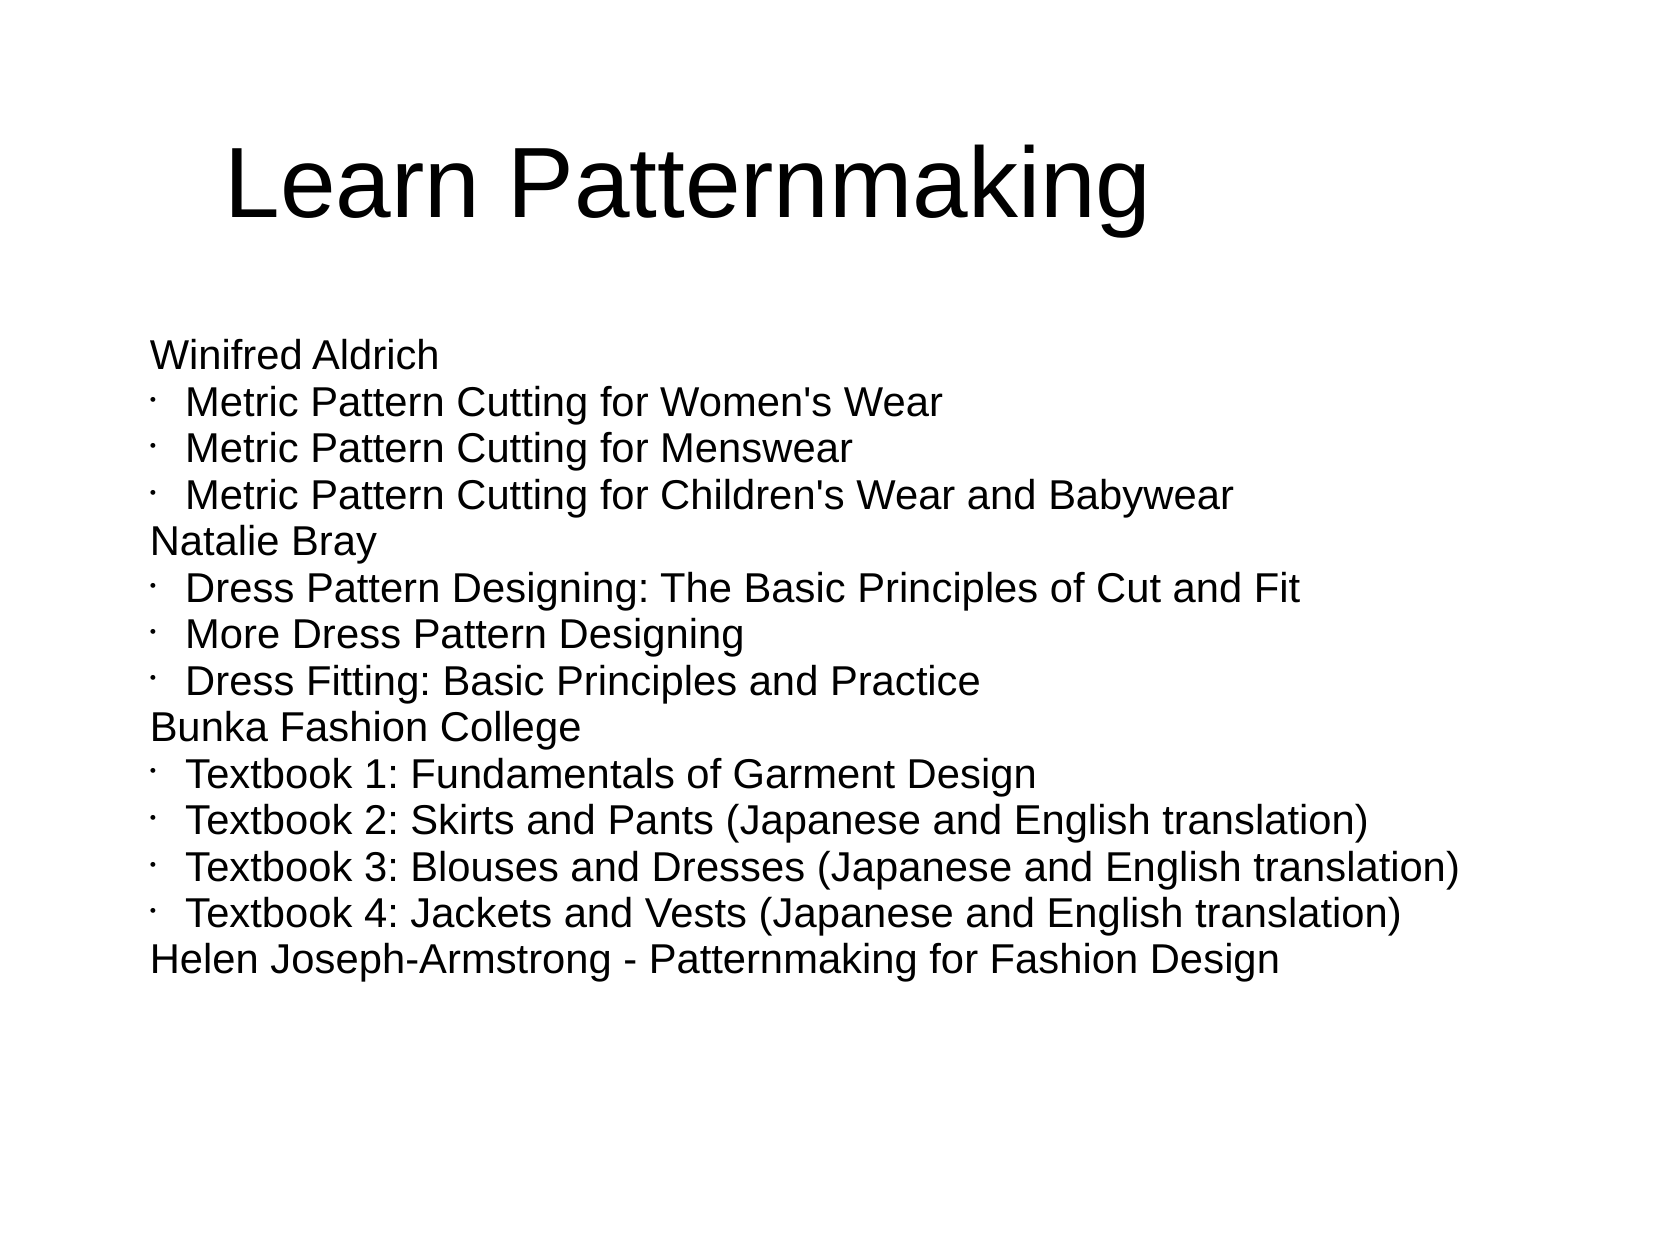

Learn Patternmaking
Winifred Aldrich
Metric Pattern Cutting for Women's Wear
Metric Pattern Cutting for Menswear
Metric Pattern Cutting for Children's Wear and Babywear
Natalie Bray
Dress Pattern Designing: The Basic Principles of Cut and Fit
More Dress Pattern Designing
Dress Fitting: Basic Principles and Practice
Bunka Fashion College
Textbook 1: Fundamentals of Garment Design
Textbook 2: Skirts and Pants (Japanese and English translation)
Textbook 3: Blouses and Dresses (Japanese and English translation)
Textbook 4: Jackets and Vests (Japanese and English translation)
Helen Joseph-Armstrong - Patternmaking for Fashion Design